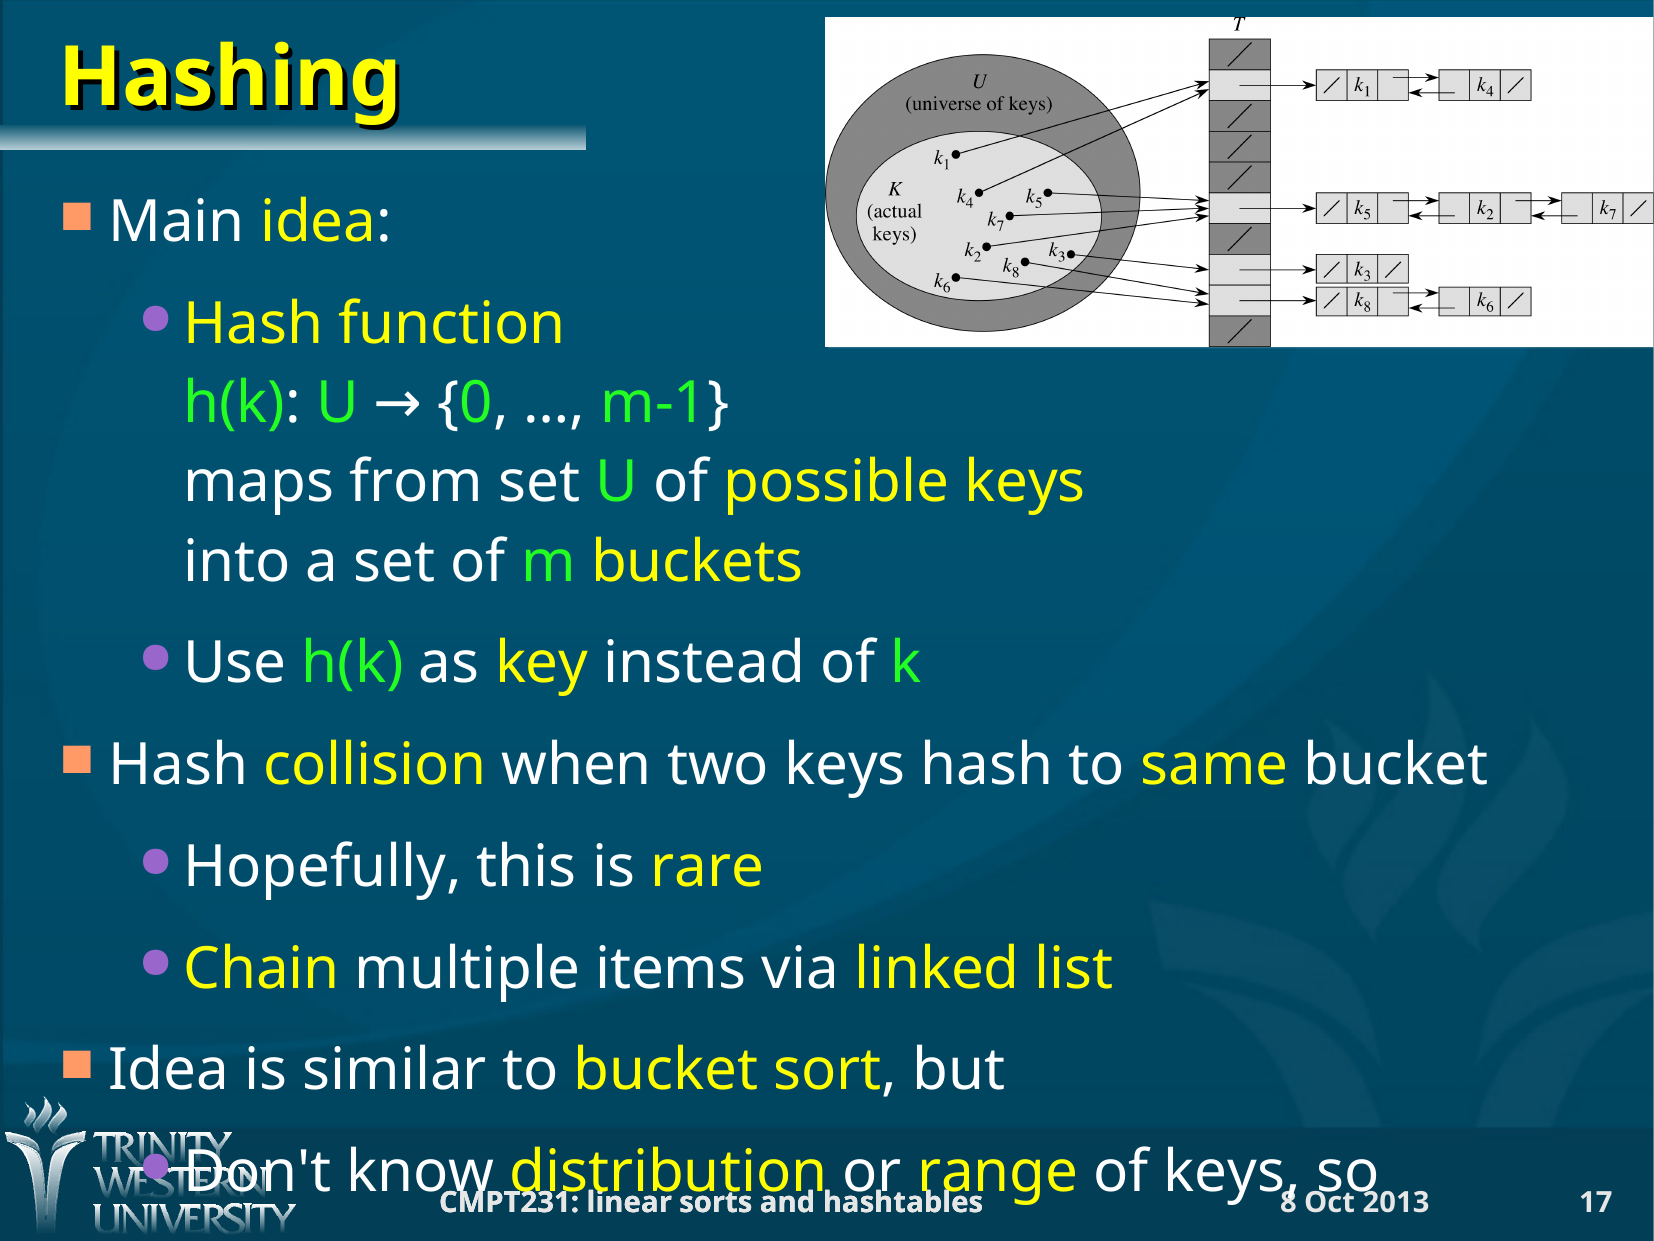

# Hashing
Main idea:
Hash function
h(k): U → {0, …, m-1}
maps from set U of possible keys
into a set of m buckets
Use h(k) as key instead of k
Hash collision when two keys hash to same bucket
Hopefully, this is rare
Chain multiple items via linked list
Idea is similar to bucket sort, but
Don't know distribution or range of keys, so
Use hash function to get uniform distribution
CMPT231: linear sorts and hashtables
8 Oct 2013
17